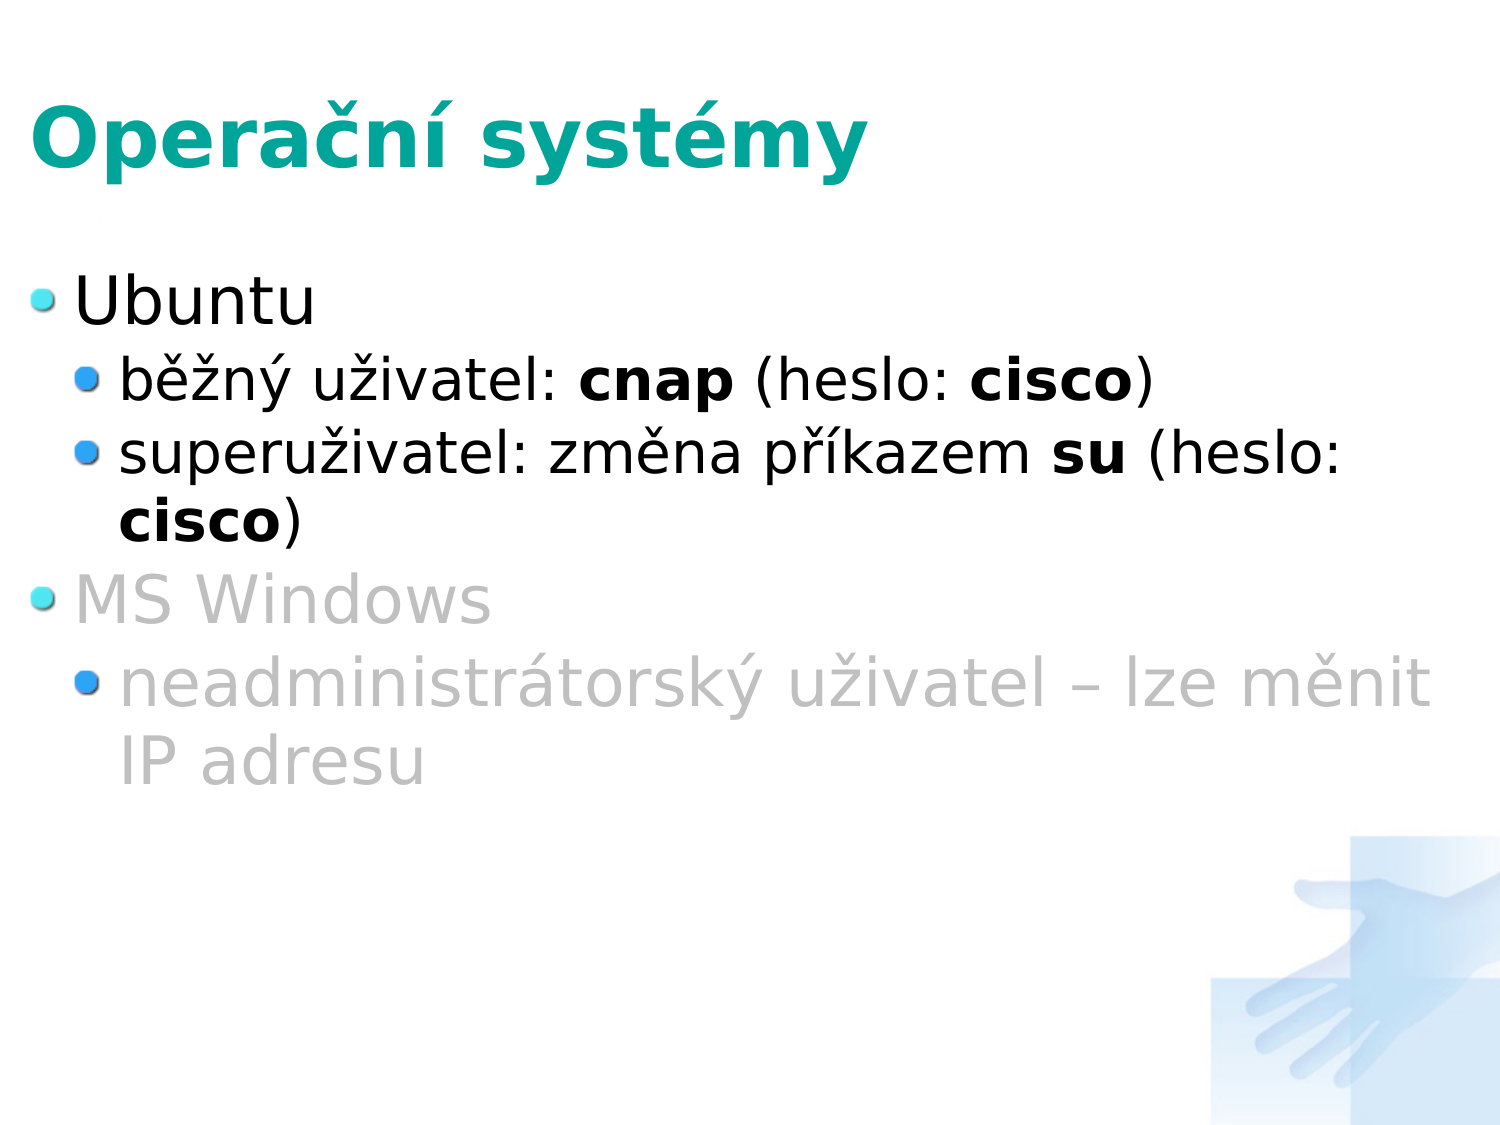

# Operační systémy
Ubuntu
běžný uživatel: cnap (heslo: cisco)
superuživatel: změna příkazem su (heslo: cisco)
MS Windows
neadministrátorský uživatel – lze měnit IP adresu